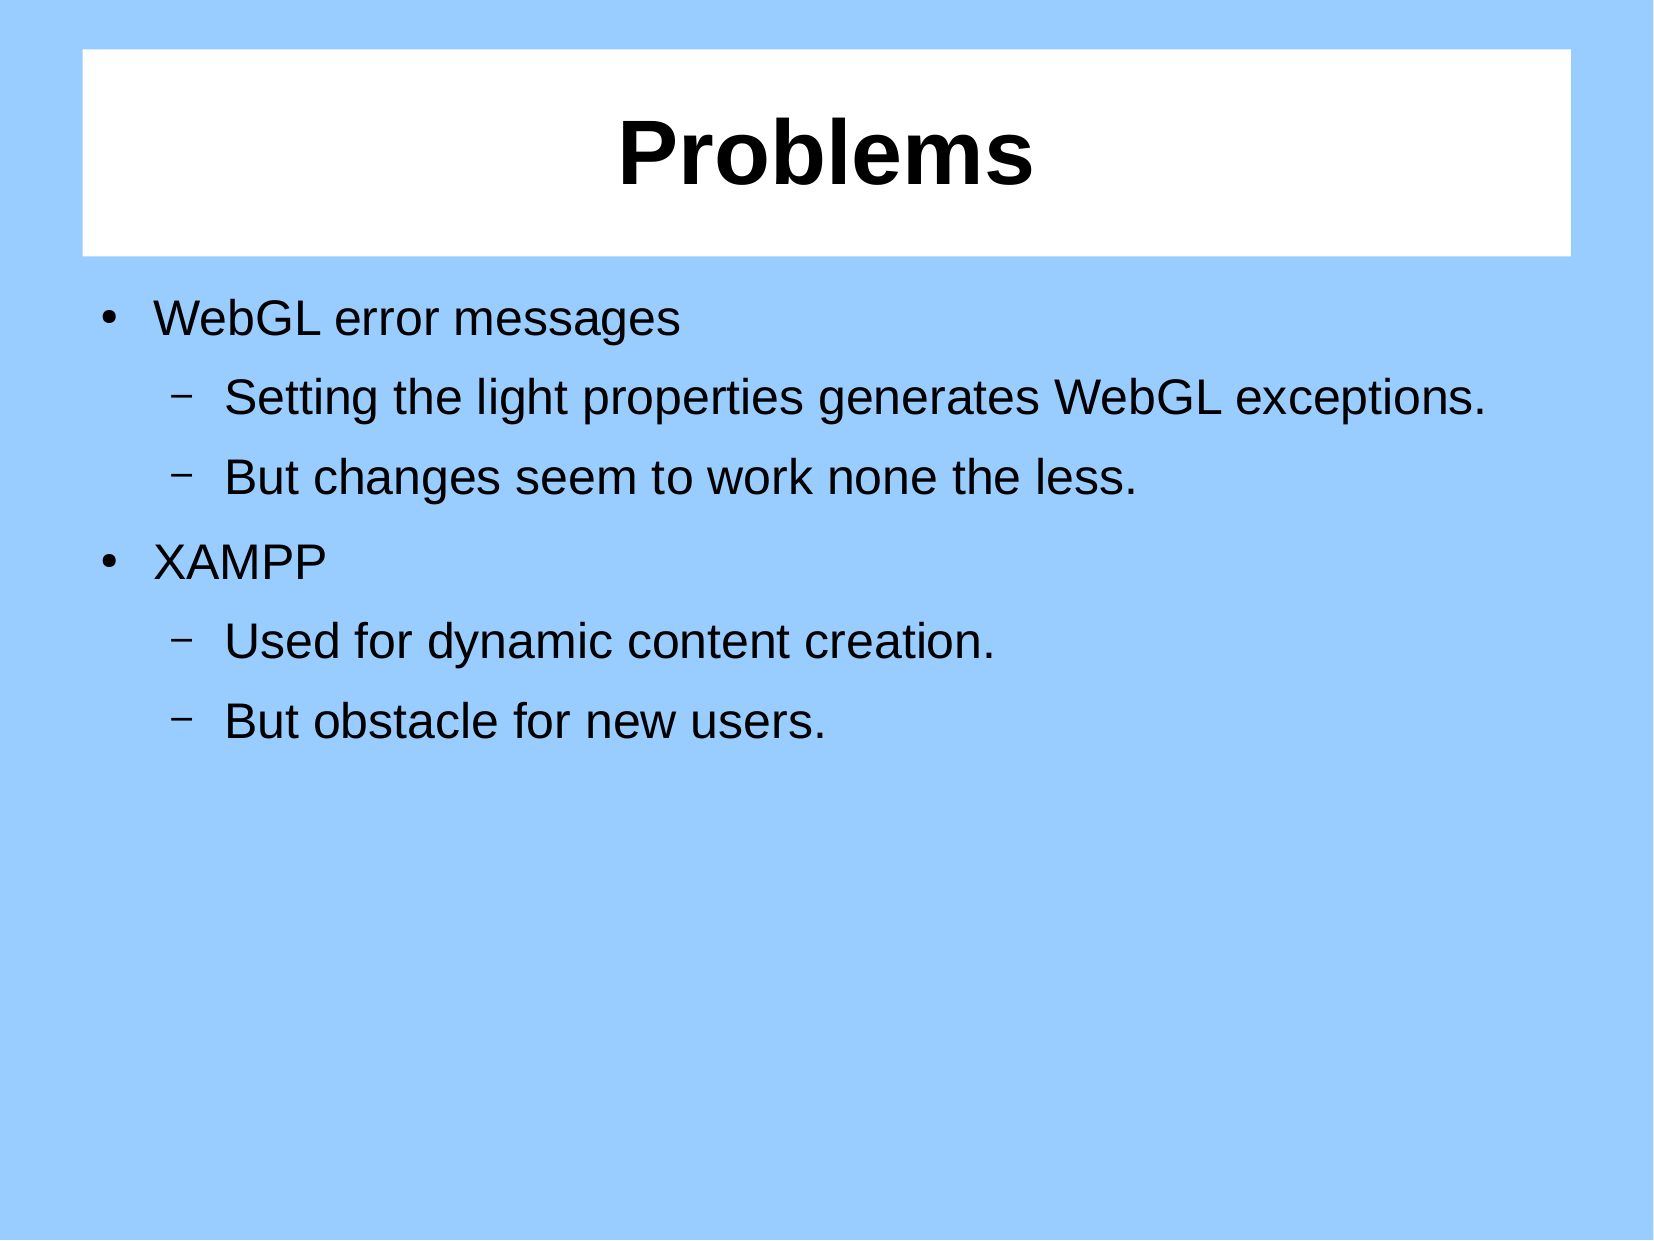

# Problems
WebGL error messages
Setting the light properties generates WebGL exceptions.
But changes seem to work none the less.
XAMPP
Used for dynamic content creation.
But obstacle for new users.